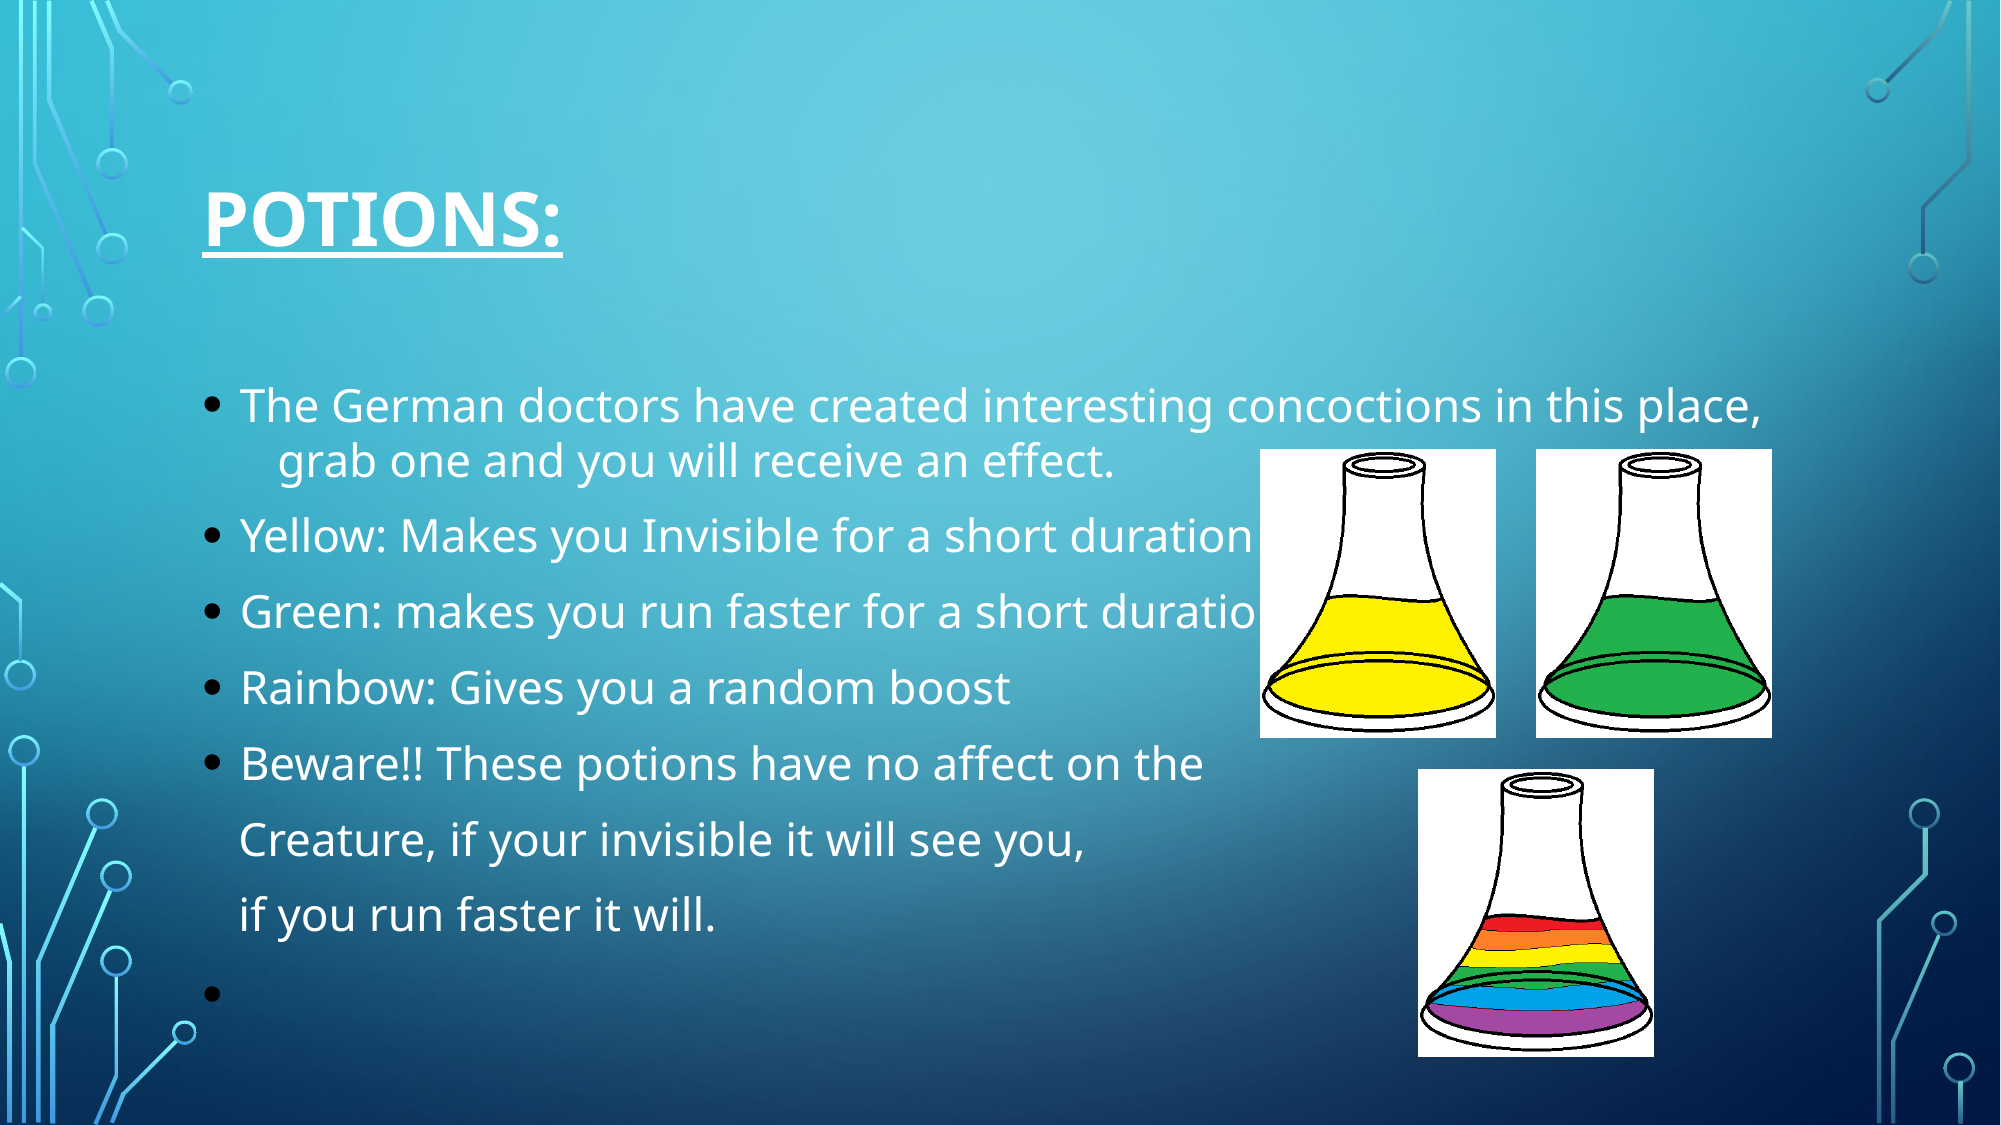

# Potions:
The German doctors have created interesting concoctions in this place, grab one and you will receive an effect.
Yellow: Makes you Invisible for a short duration
Green: makes you run faster for a short duration
Rainbow: Gives you a random boost
Beware!! These potions have no affect on the
 Creature, if your invisible it will see you,
 if you run faster it will.